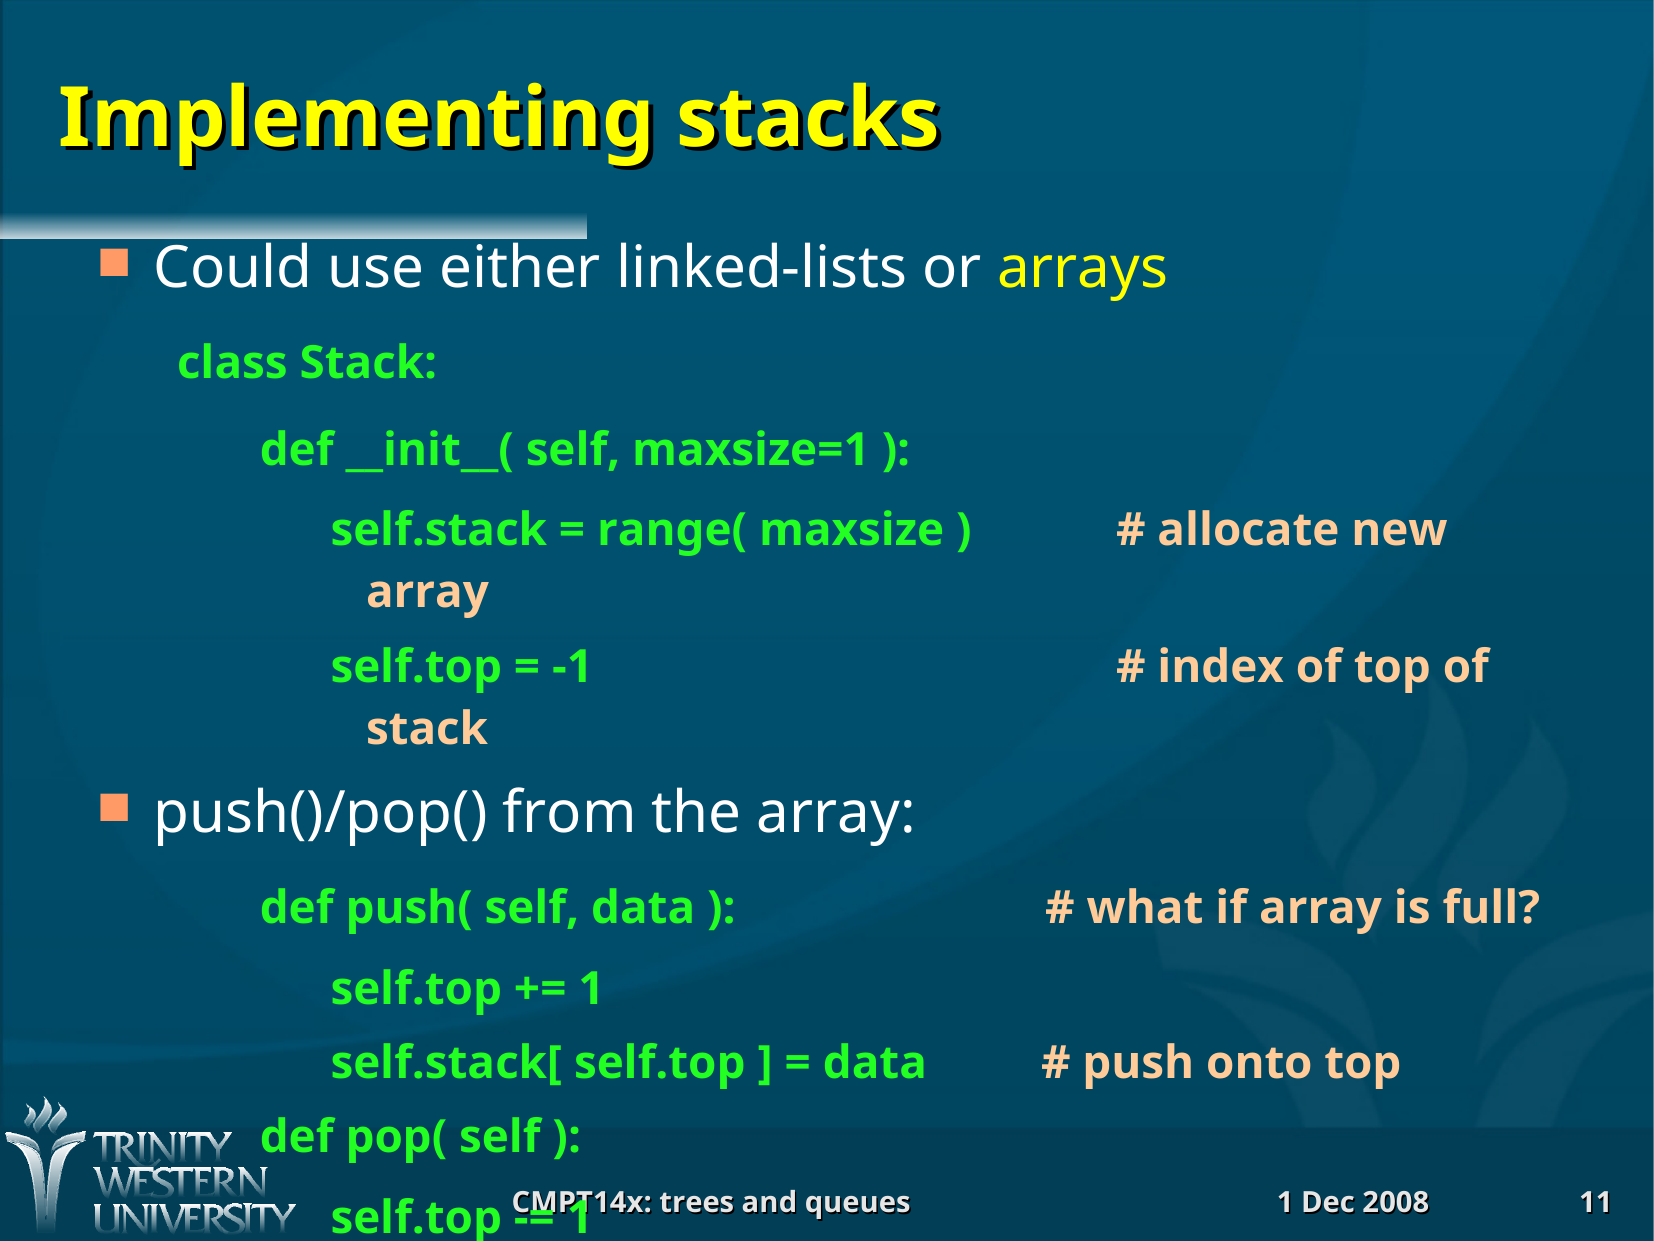

# Implementing stacks
Could use either linked-lists or arrays
class Stack:
def __init__( self, maxsize=1 ):
self.stack = range( maxsize )		# allocate new array
self.top = -1							# index of top of stack
push()/pop() from the array:
def push( self, data ):					# what if array is full?
self.top += 1
self.stack[ self.top ] = data		# push onto top
def pop( self ):
self.top -= 1
return self.stack[ top+1 ]
CMPT14x: trees and queues
1 Dec 2008
11